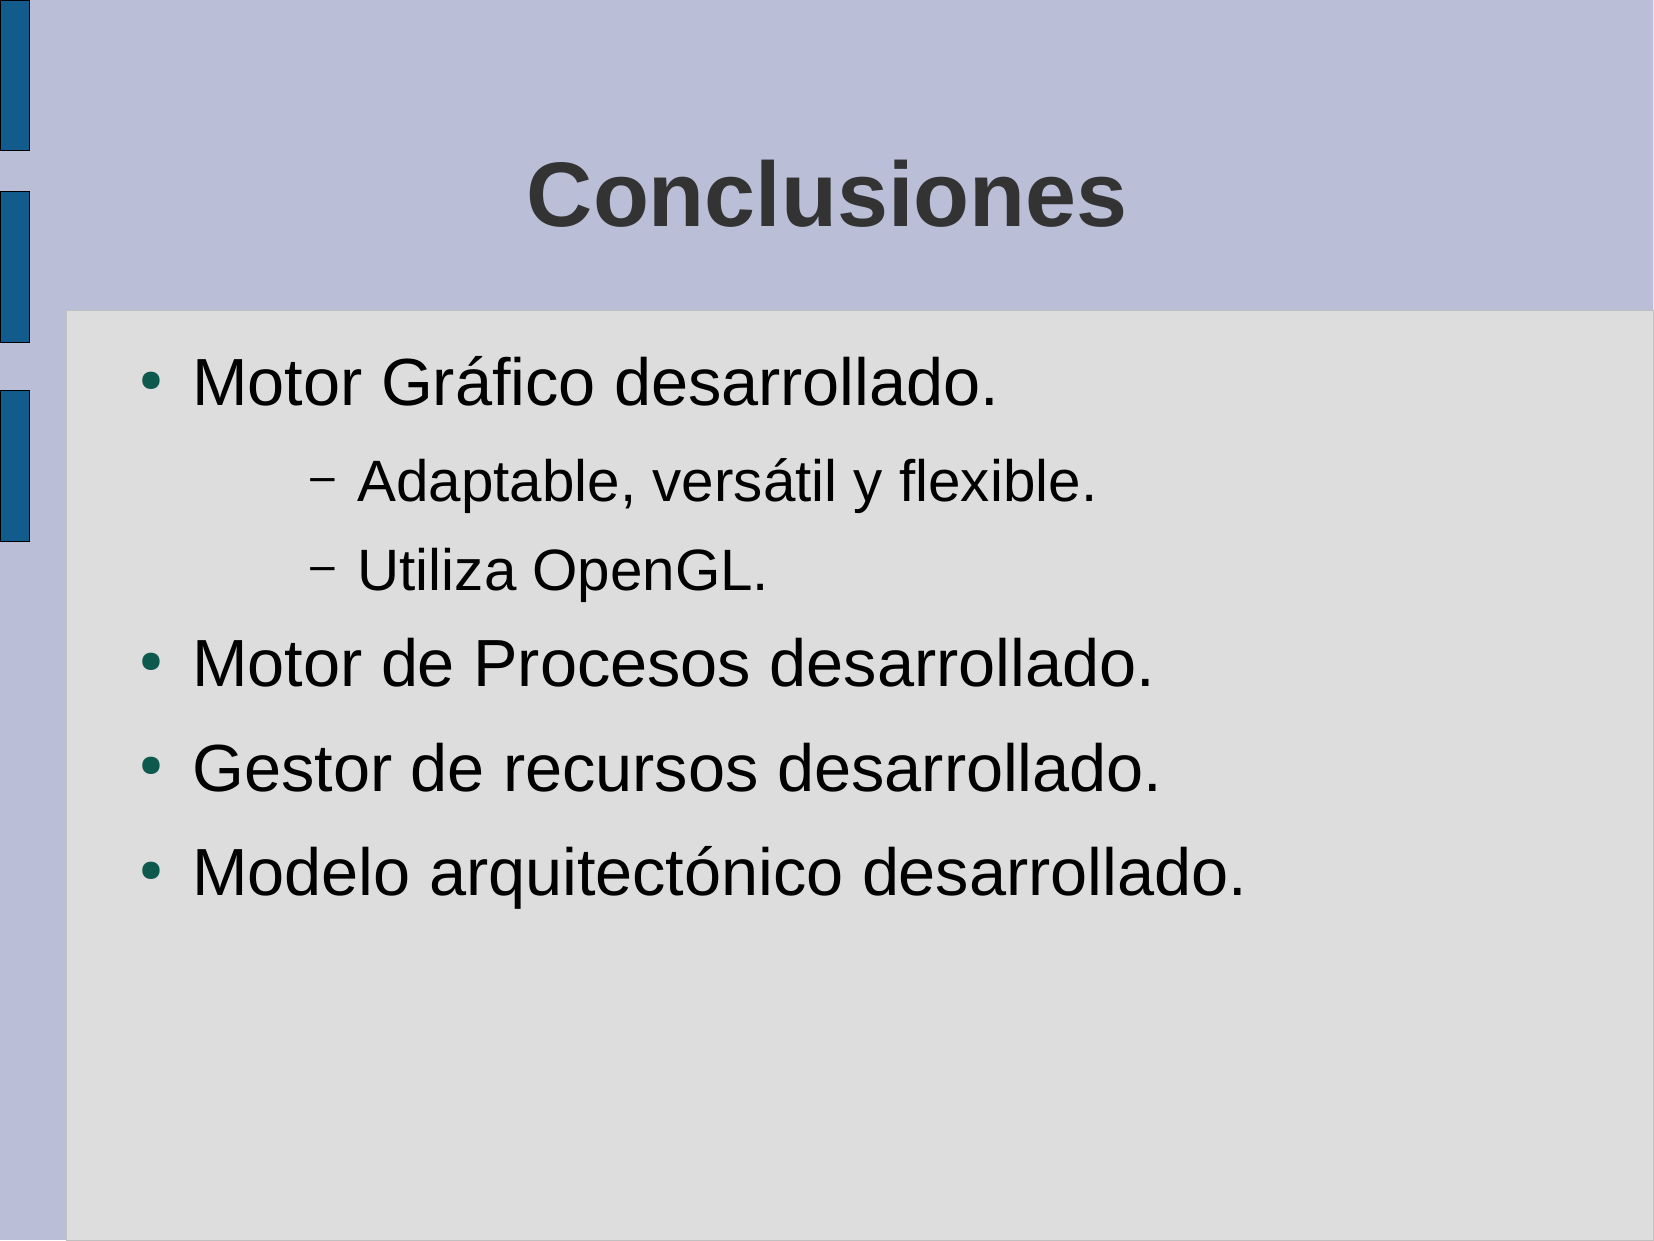

# Conclusiones
Motor Gráfico desarrollado.
Adaptable, versátil y flexible.
Utiliza OpenGL.
Motor de Procesos desarrollado.
Gestor de recursos desarrollado.
Modelo arquitectónico desarrollado.